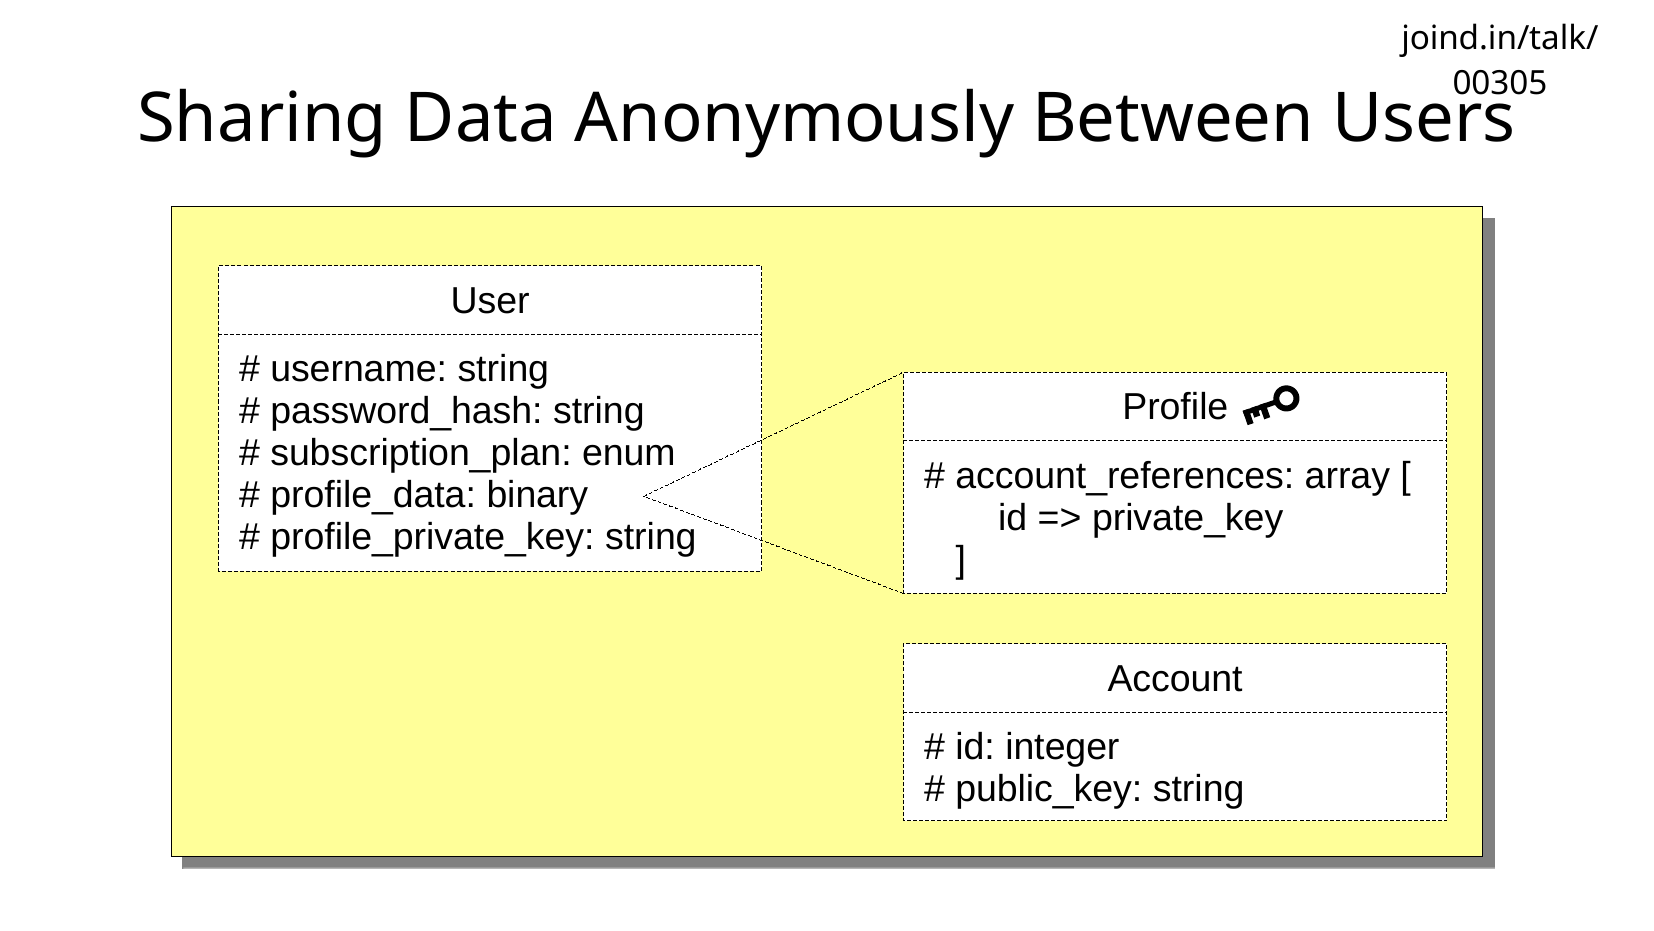

# Sharing Data Anonymously Between Users
User
# username: string
# password_hash: string
# subscription_plan: enum
# profile_data: binary
# profile_private_key: string
Profile
# account_references: array [
	id => private_key
 ]
Account
# id: integer
# public_key: string